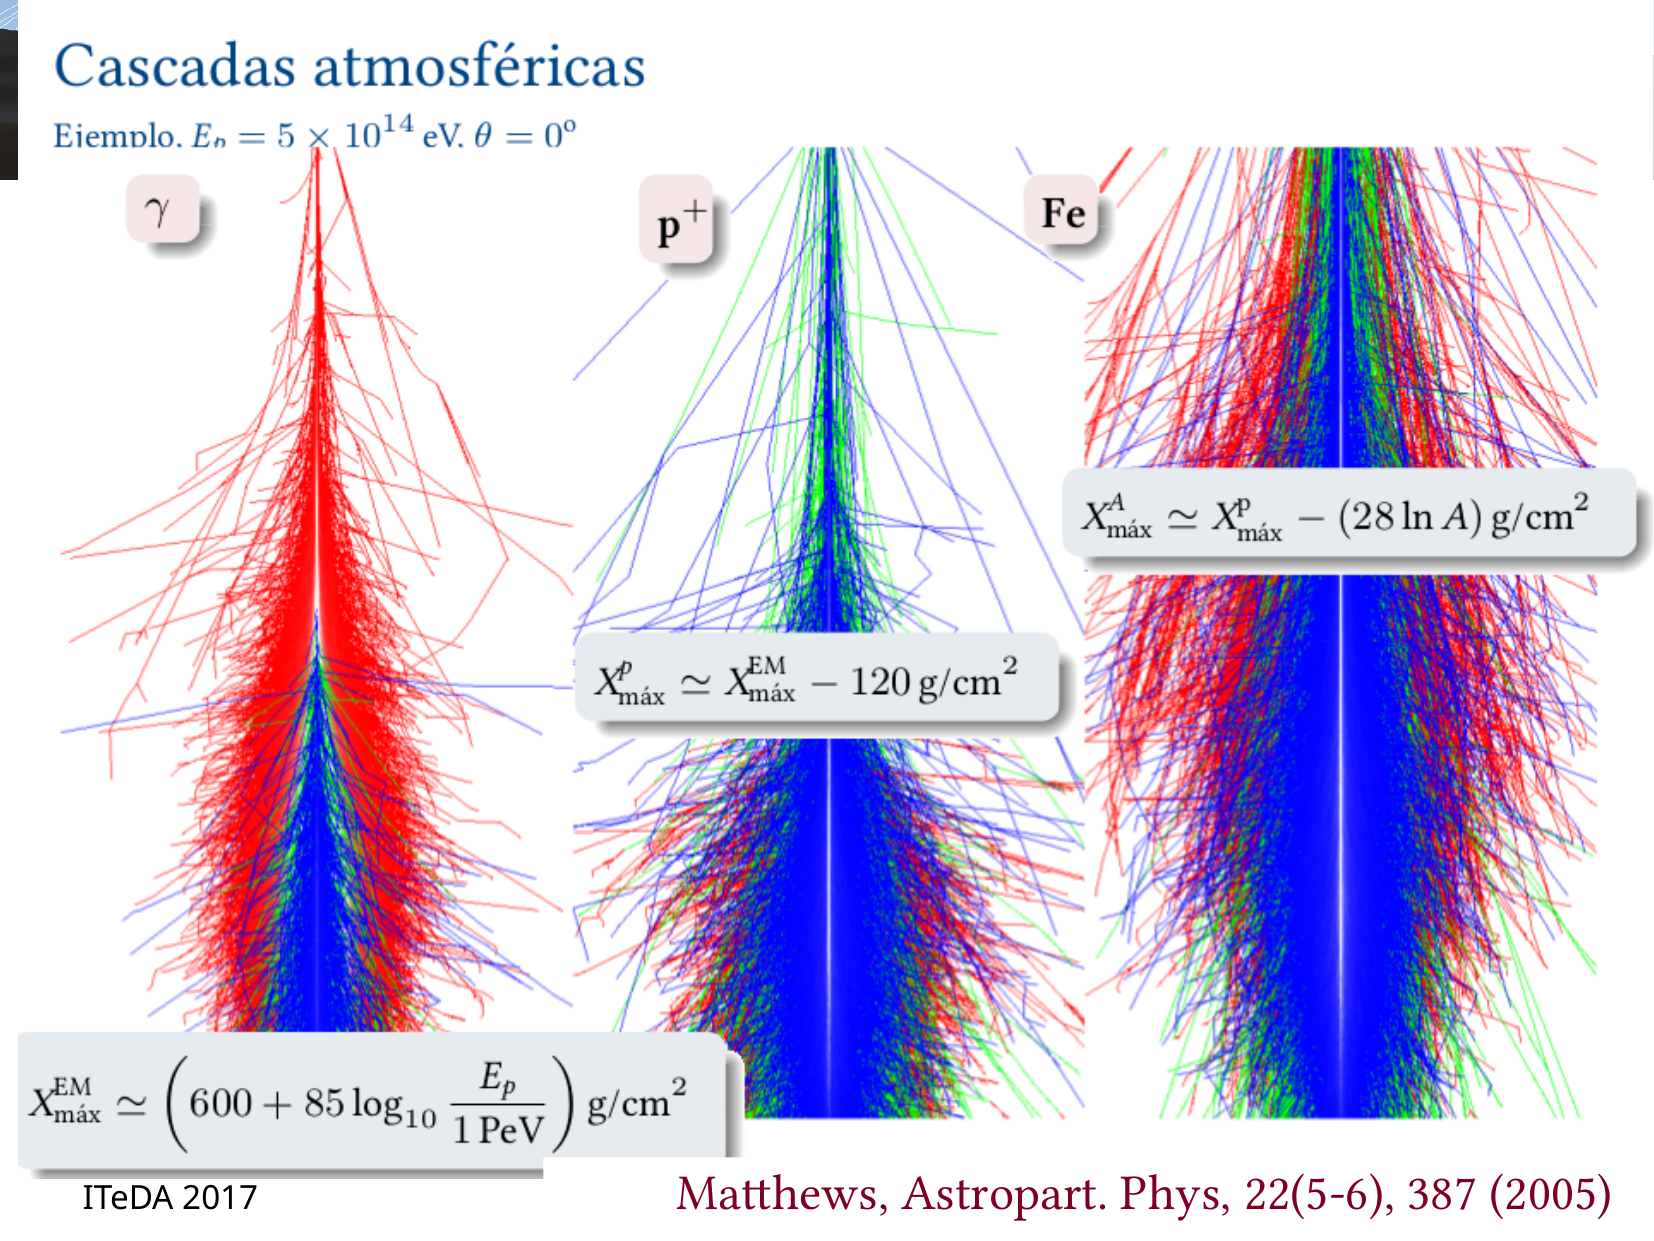

Matthews, Astropart. Phys, 22(5-6), 387 (2005)
ITeDA 2017
Asorey - AP - U02 - EAS
44